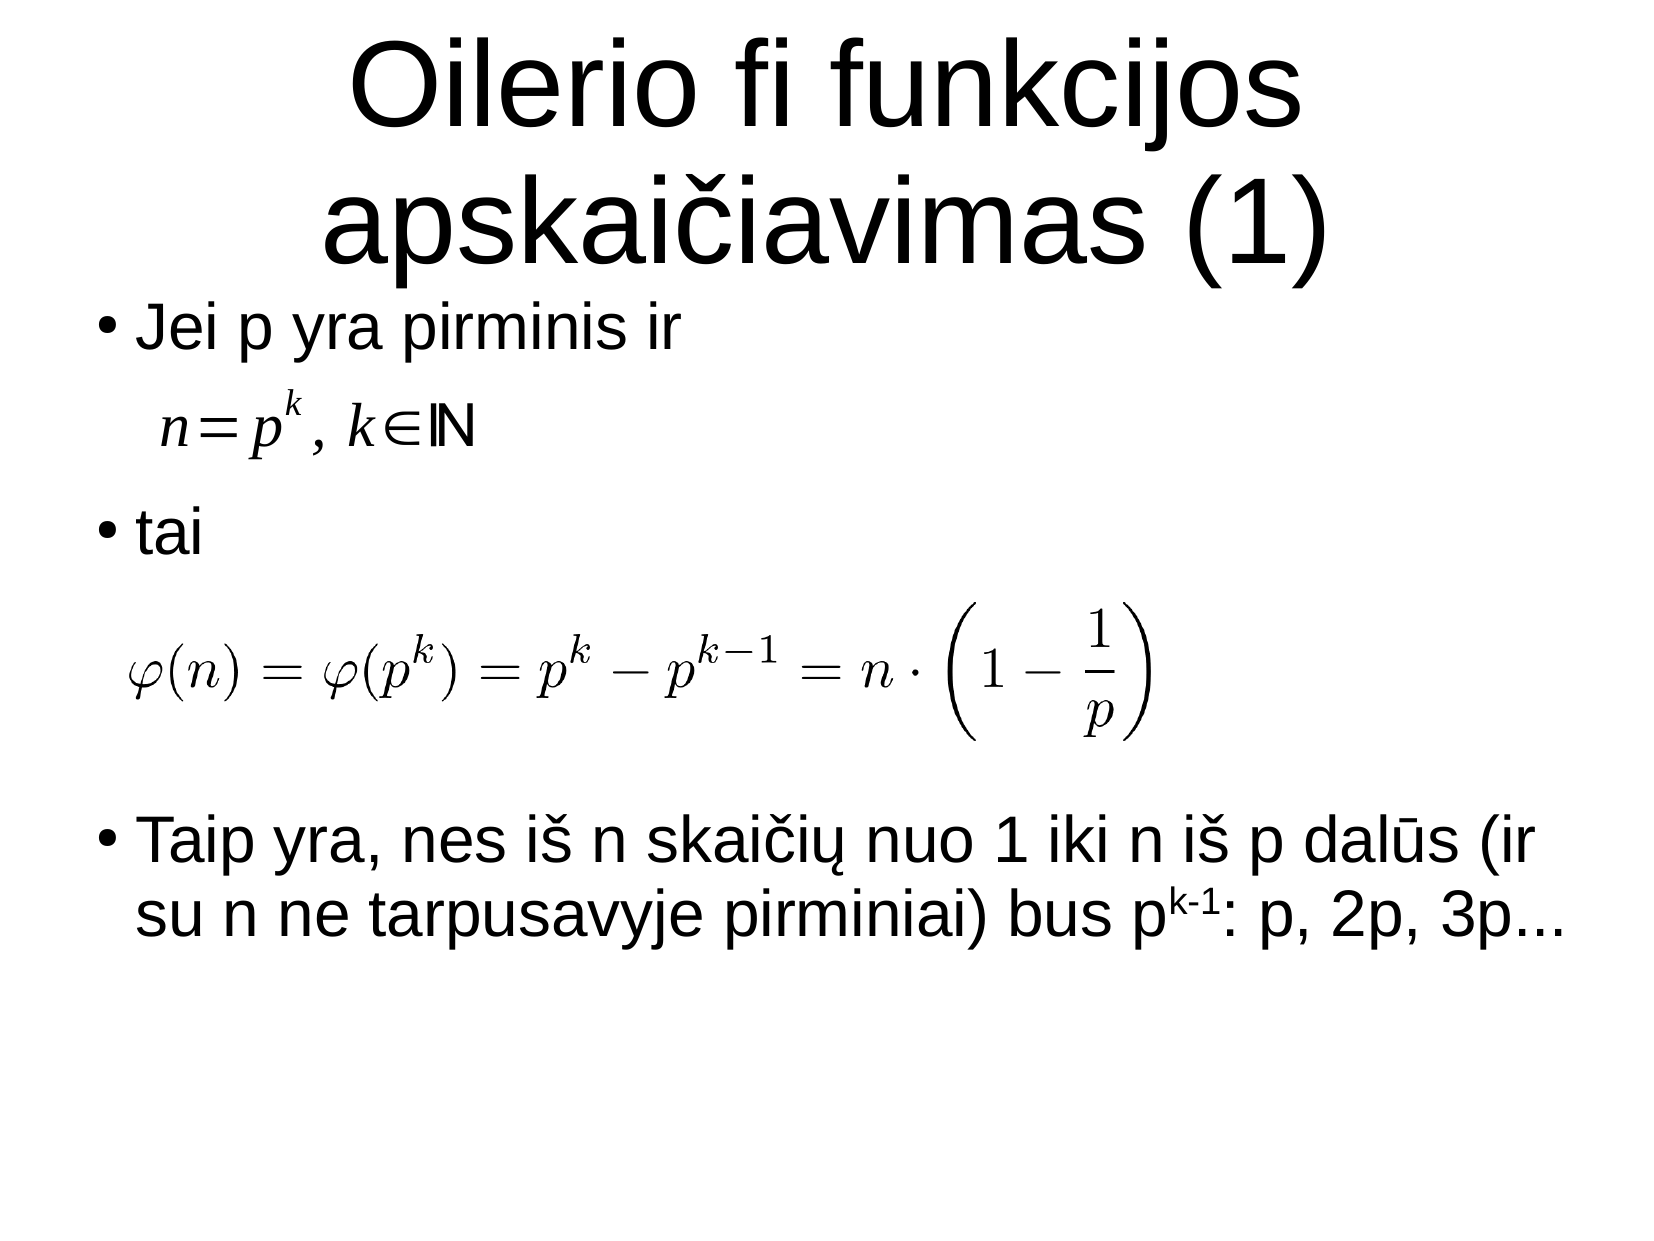

# Oilerio fi funkcijos apskaičiavimas (1)
Jei p yra pirminis ir
tai
Taip yra, nes iš n skaičių nuo 1 iki n iš p dalūs (ir su n ne tarpusavyje pirminiai) bus pk-1: p, 2p, 3p...